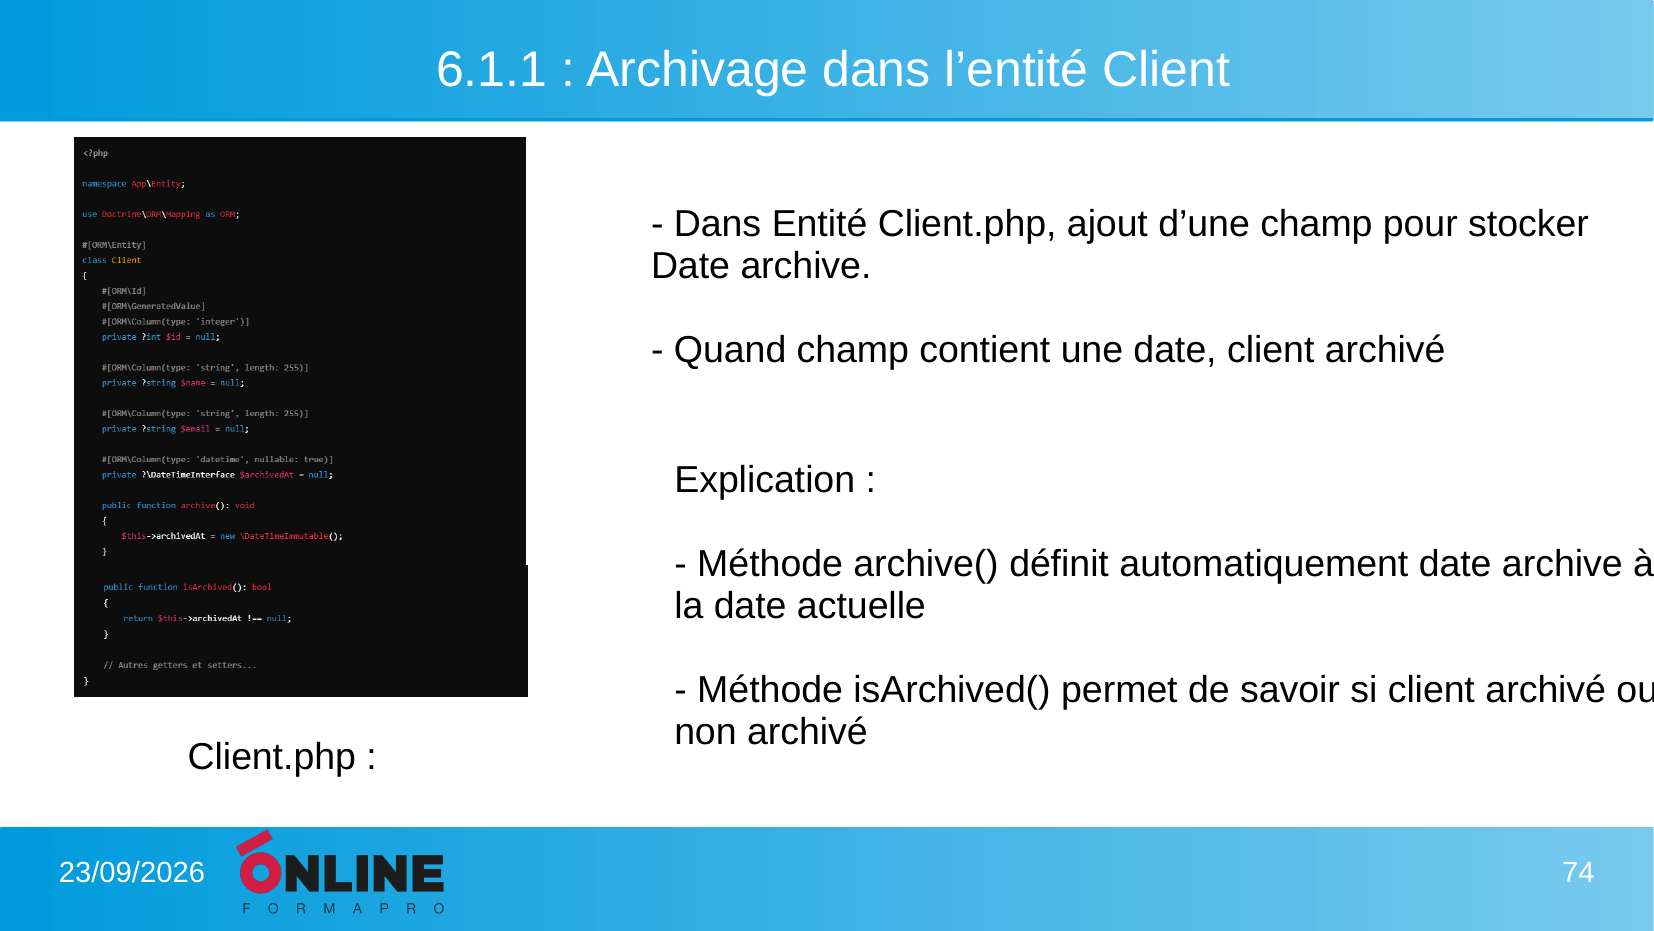

# 6.1.1 : Archivage dans l’entité Client
- Dans Entité Client.php, ajout d’une champ pour stocker
Date archive.
- Quand champ contient une date, client archivé
Explication :
- Méthode archive() définit automatiquement date archive à
la date actuelle
- Méthode isArchived() permet de savoir si client archivé ou
non archivé
Client.php :
74